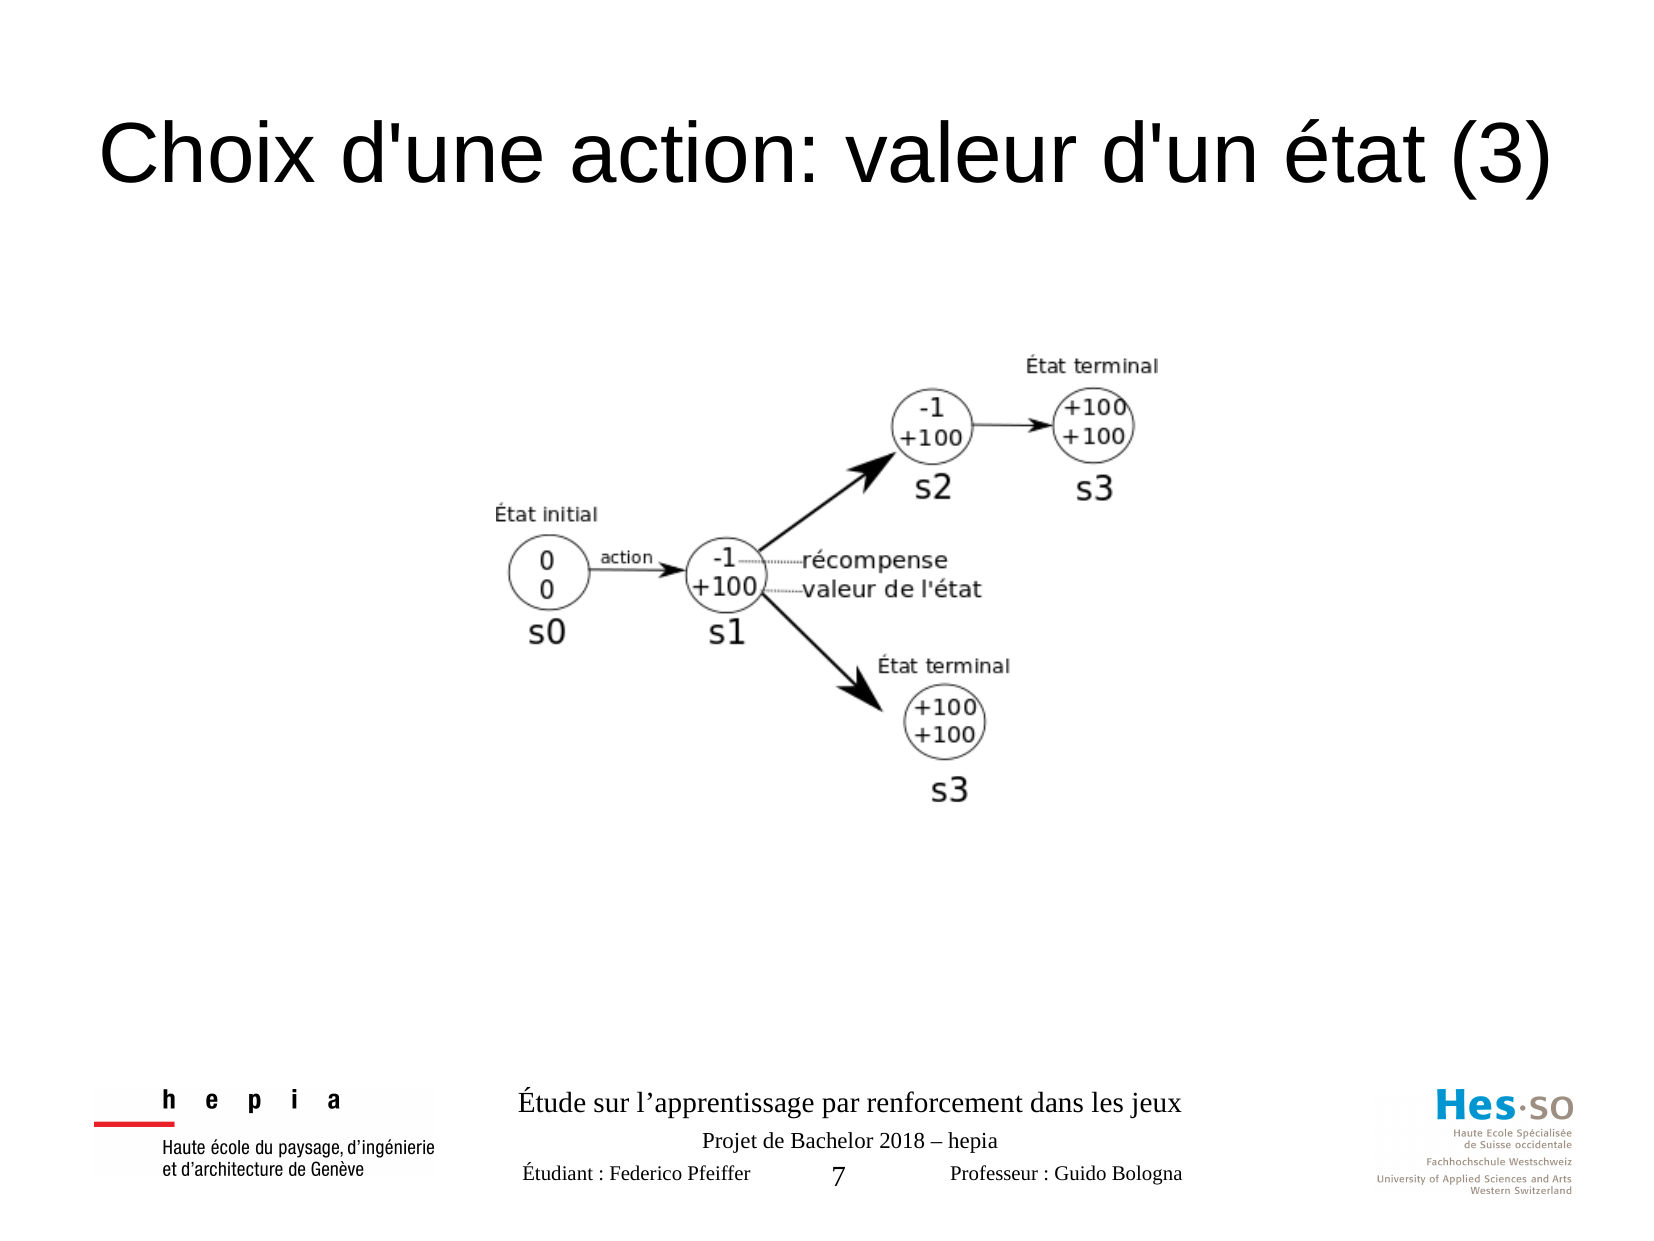

# Choix d'une action: valeur d'un état (3)
7